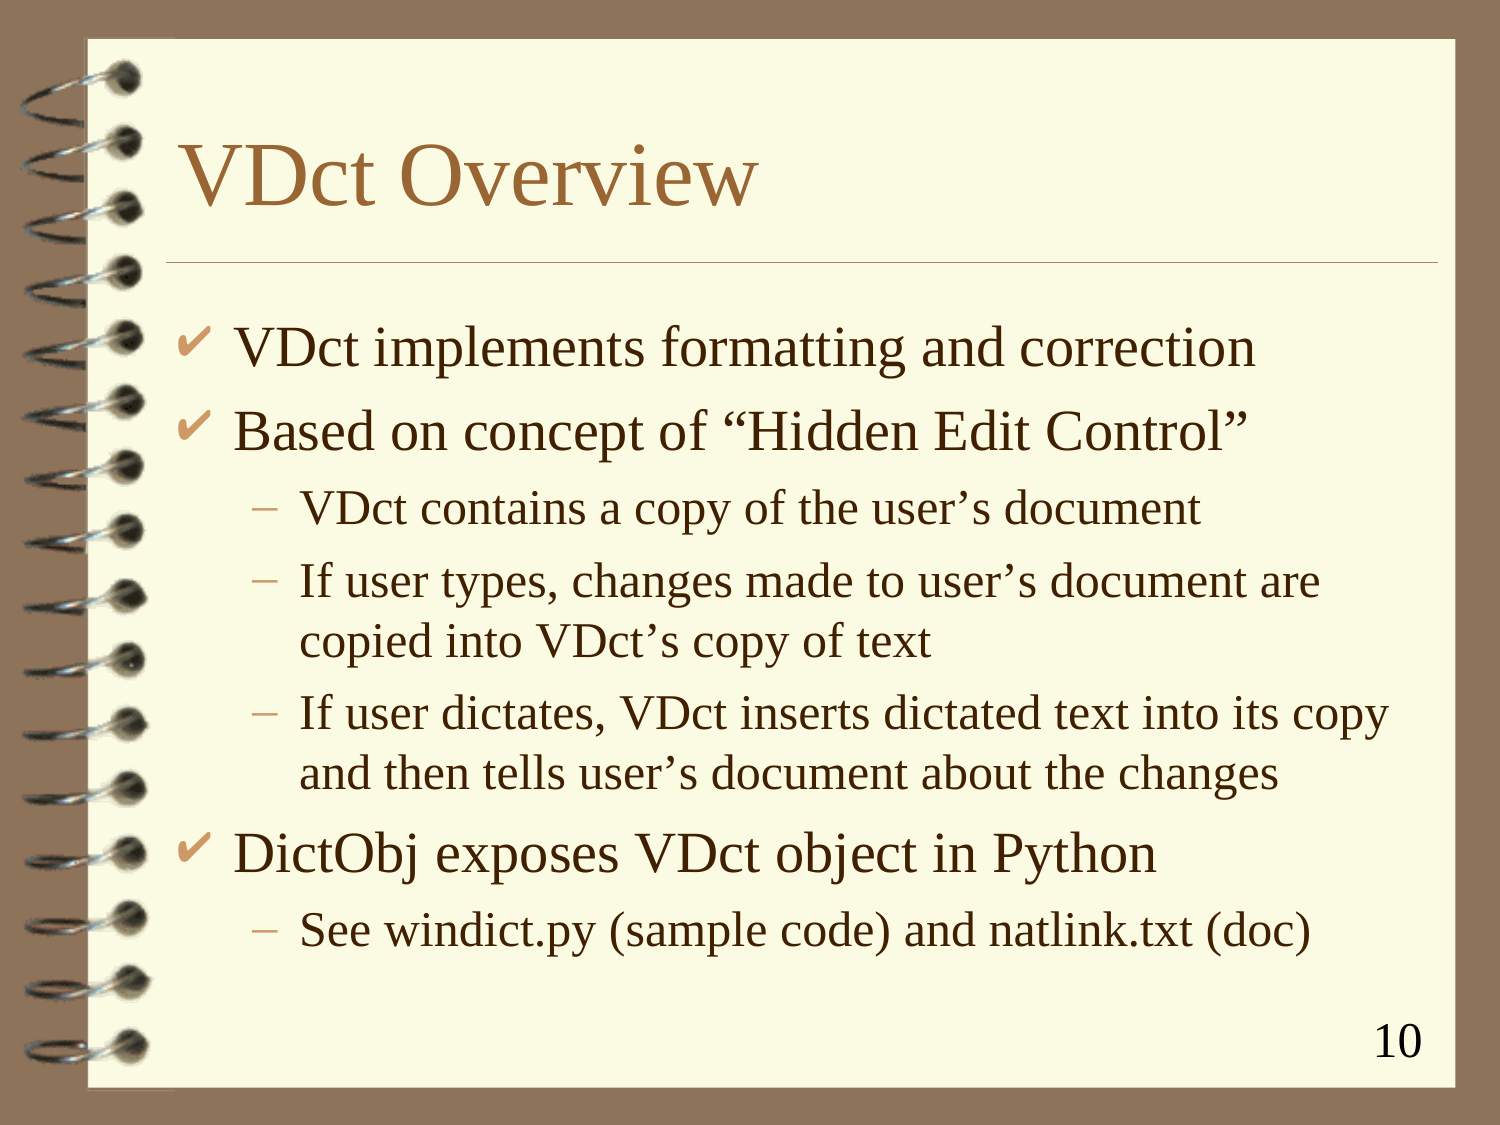

# VDct Overview
VDct implements formatting and correction
Based on concept of “Hidden Edit Control”
VDct contains a copy of the user’s document
If user types, changes made to user’s document are copied into VDct’s copy of text
If user dictates, VDct inserts dictated text into its copy and then tells user’s document about the changes
DictObj exposes VDct object in Python
See windict.py (sample code) and natlink.txt (doc)
10